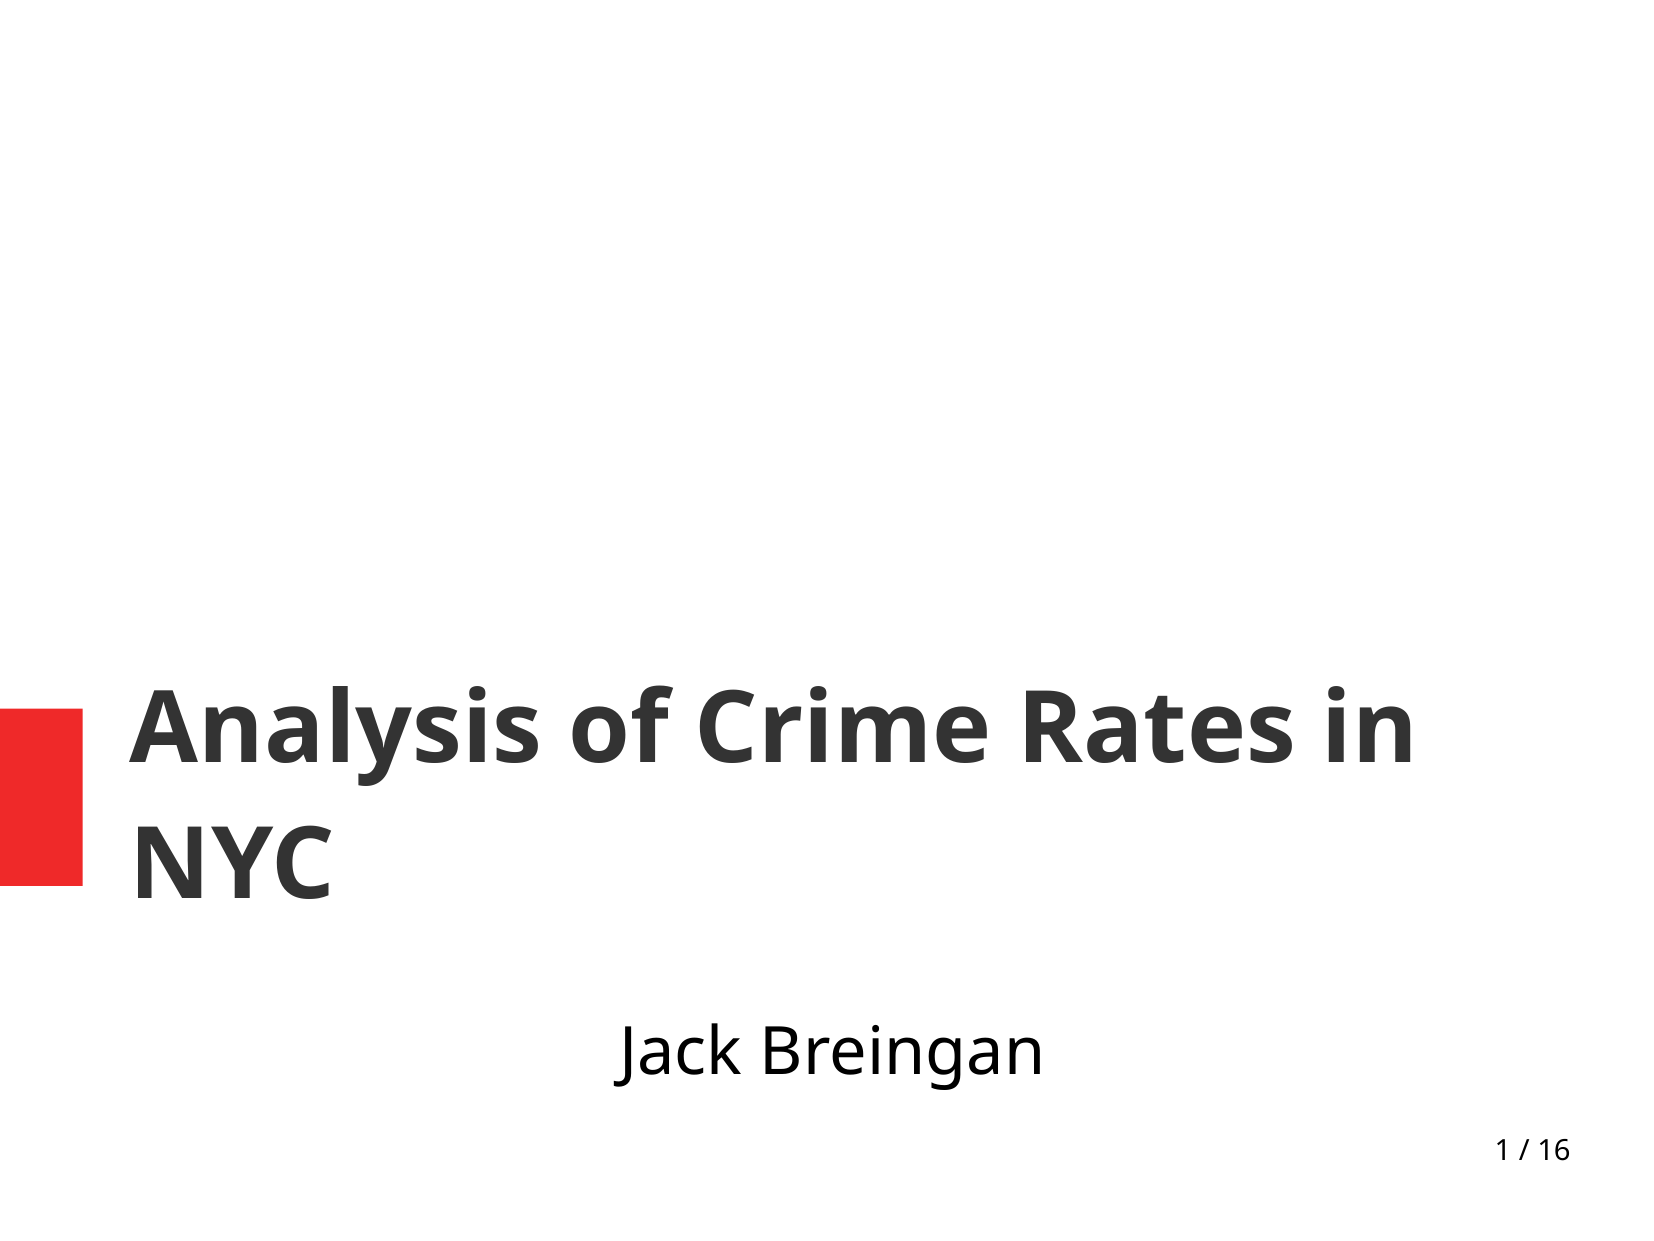

# Analysis of Crime Rates in NYC
Jack Breingan
1